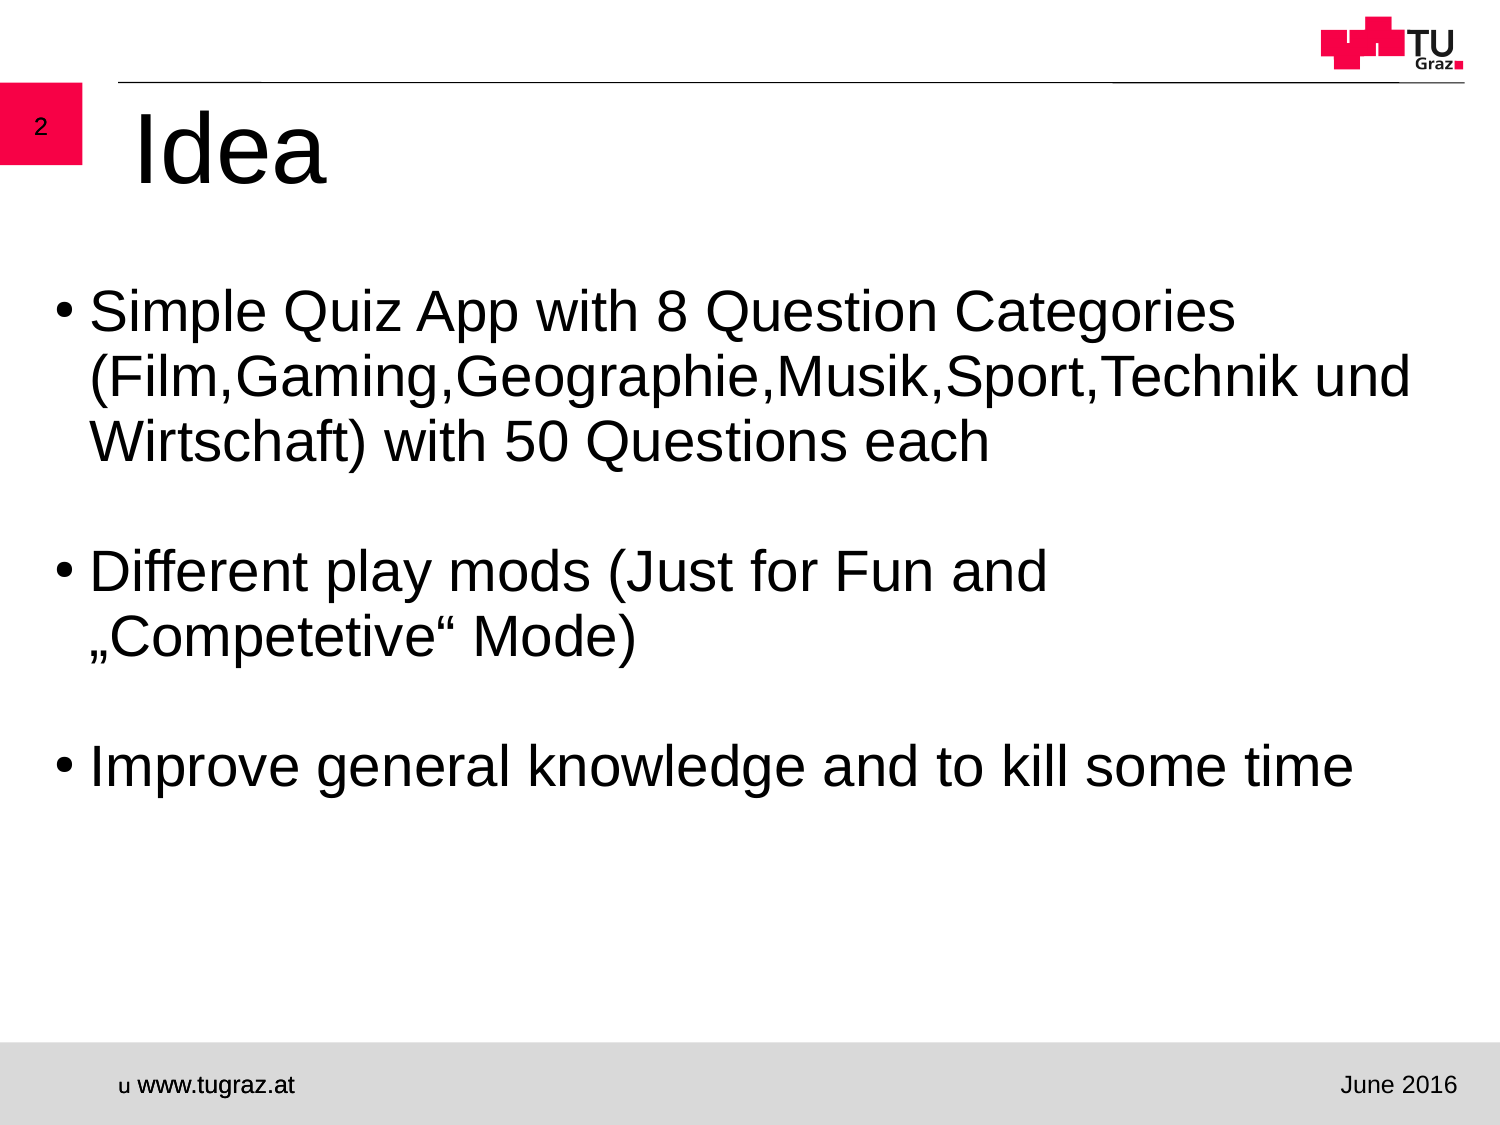

Idea
Simple Quiz App with 8 Question Categories
(Film,Gaming,Geographie,Musik,Sport,Technik und
Wirtschaft) with 50 Questions each
Different play mods (Just for Fun and
„Competetive“ Mode)
Improve general knowledge and to kill some time